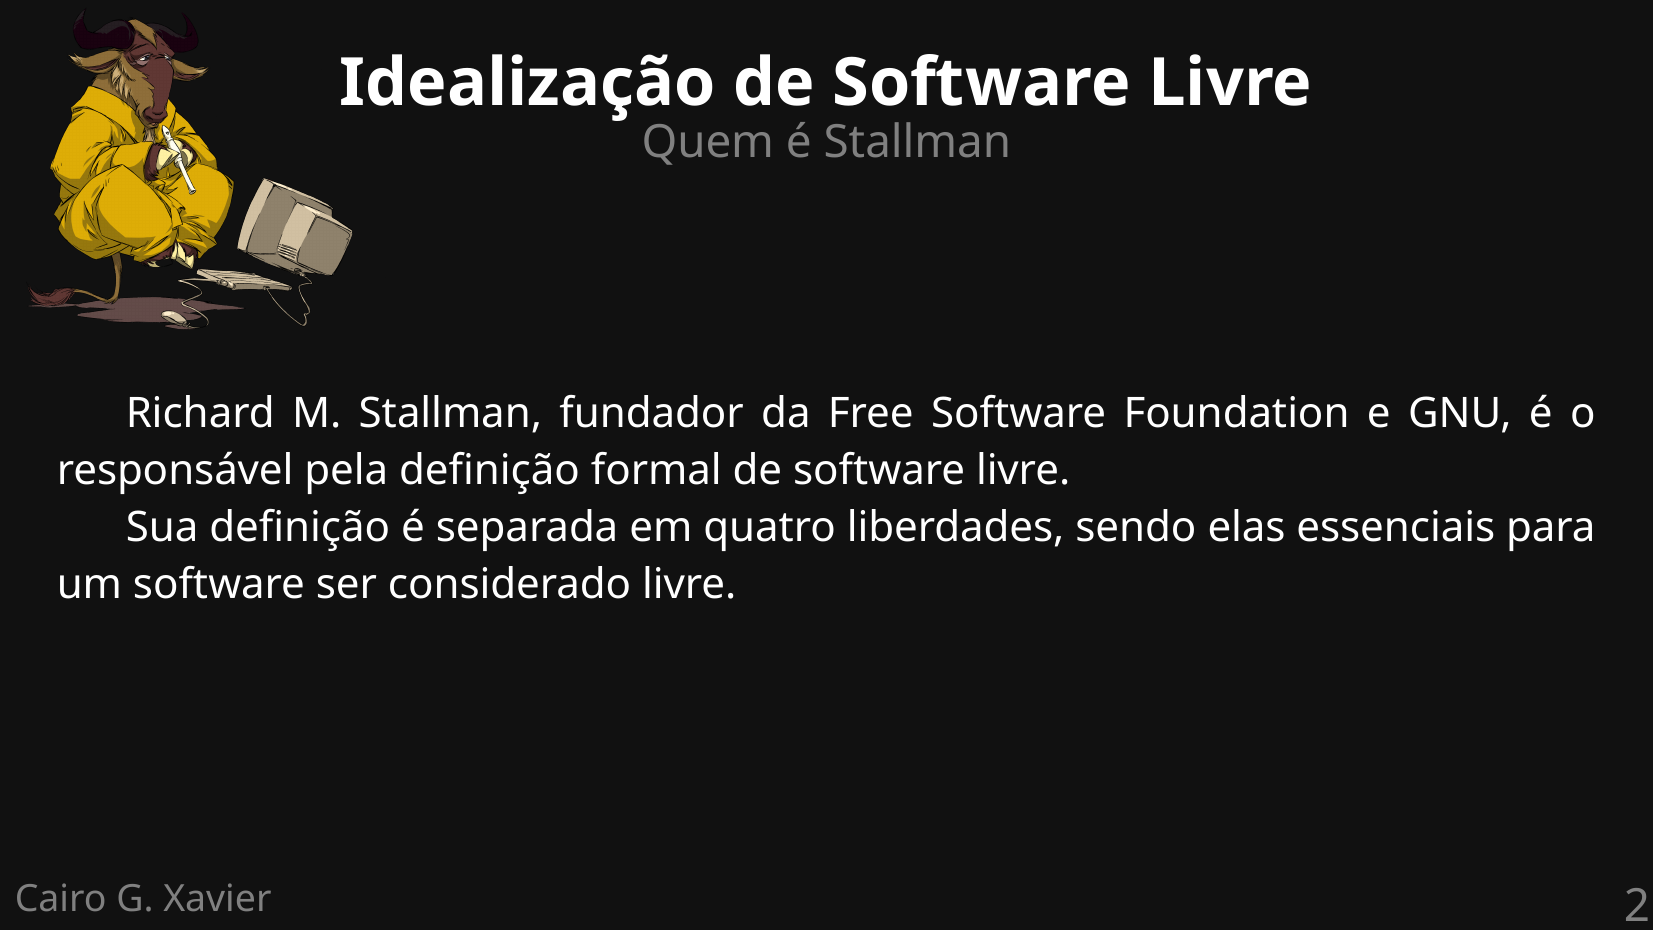

Idealização de Software Livre
Quem é Stallman
	Richard M. Stallman, fundador da Free Software Foundation e GNU, é o responsável pela definição formal de software livre.
	Sua definição é separada em quatro liberdades, sendo elas essenciais para um software ser considerado livre.
Cairo G. Xavier